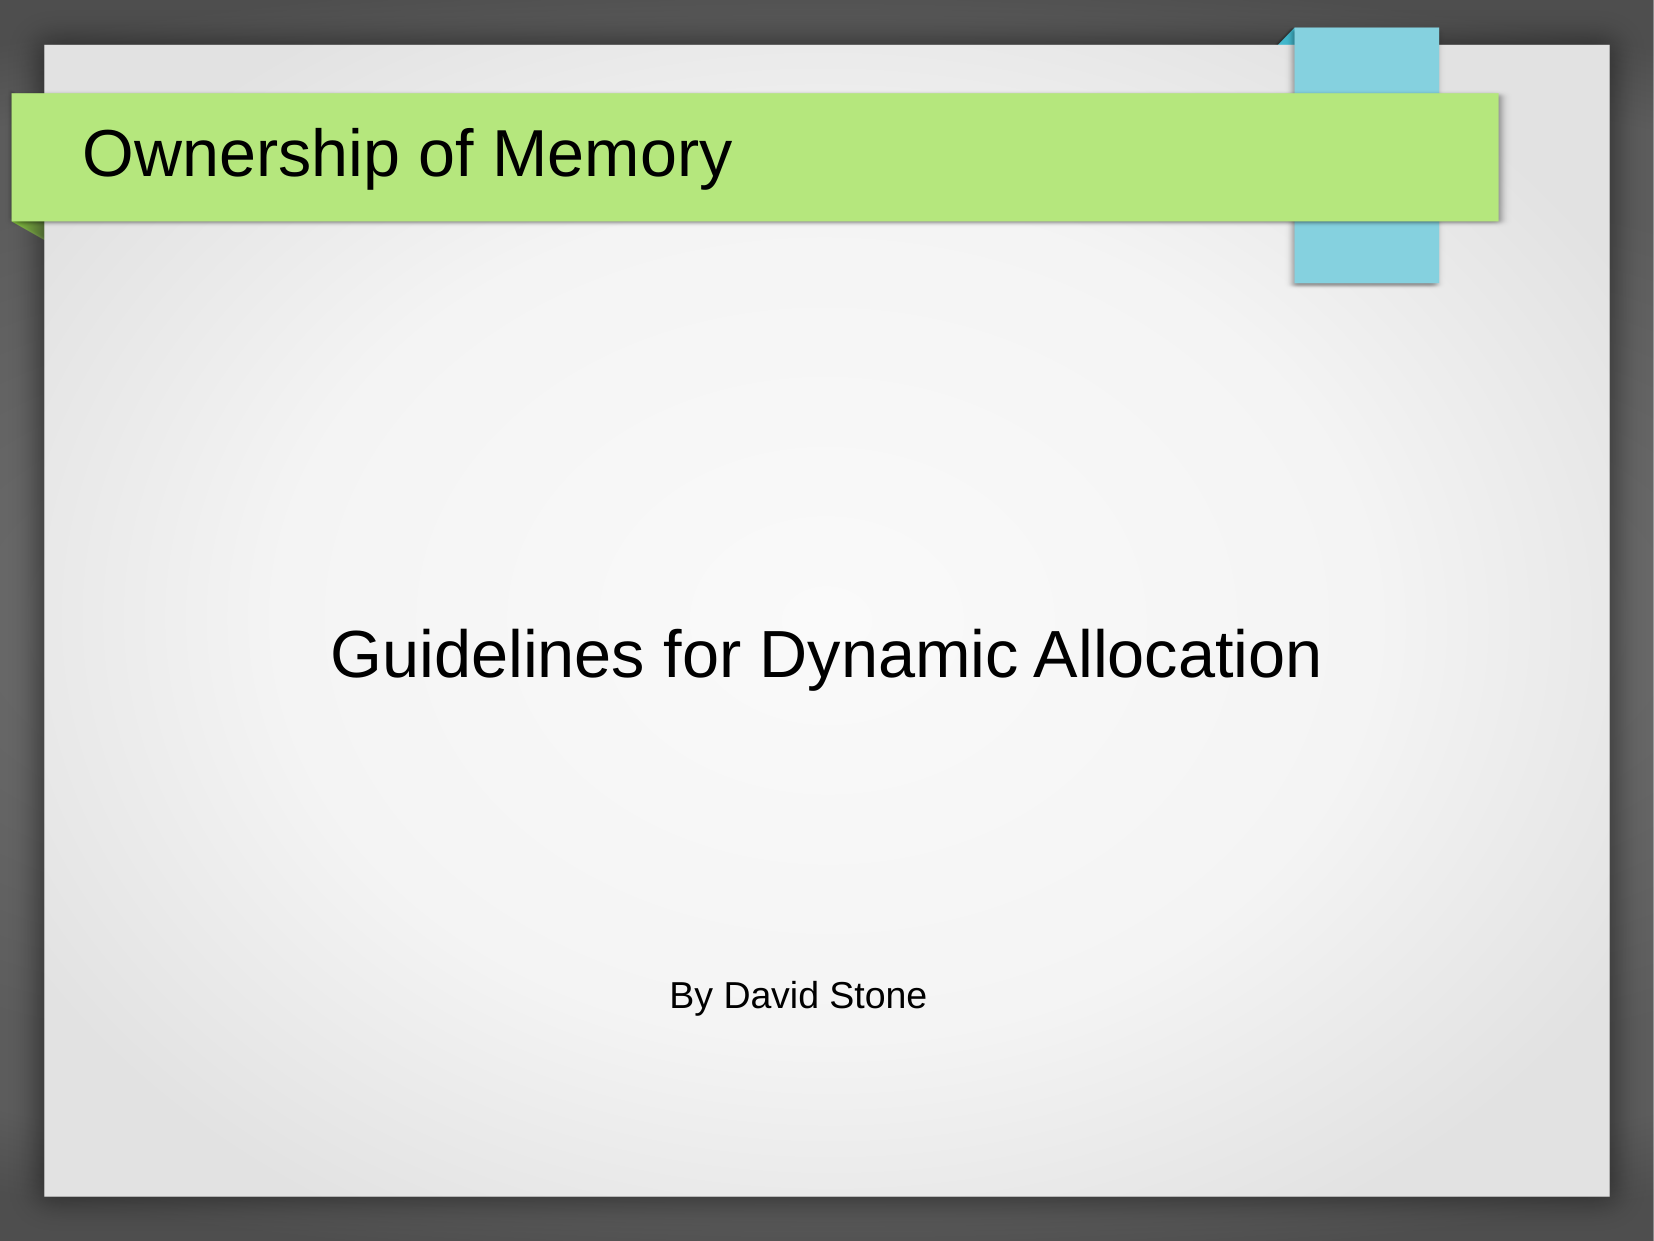

# Ownership of Memory
Guidelines for Dynamic Allocation
By David Stone